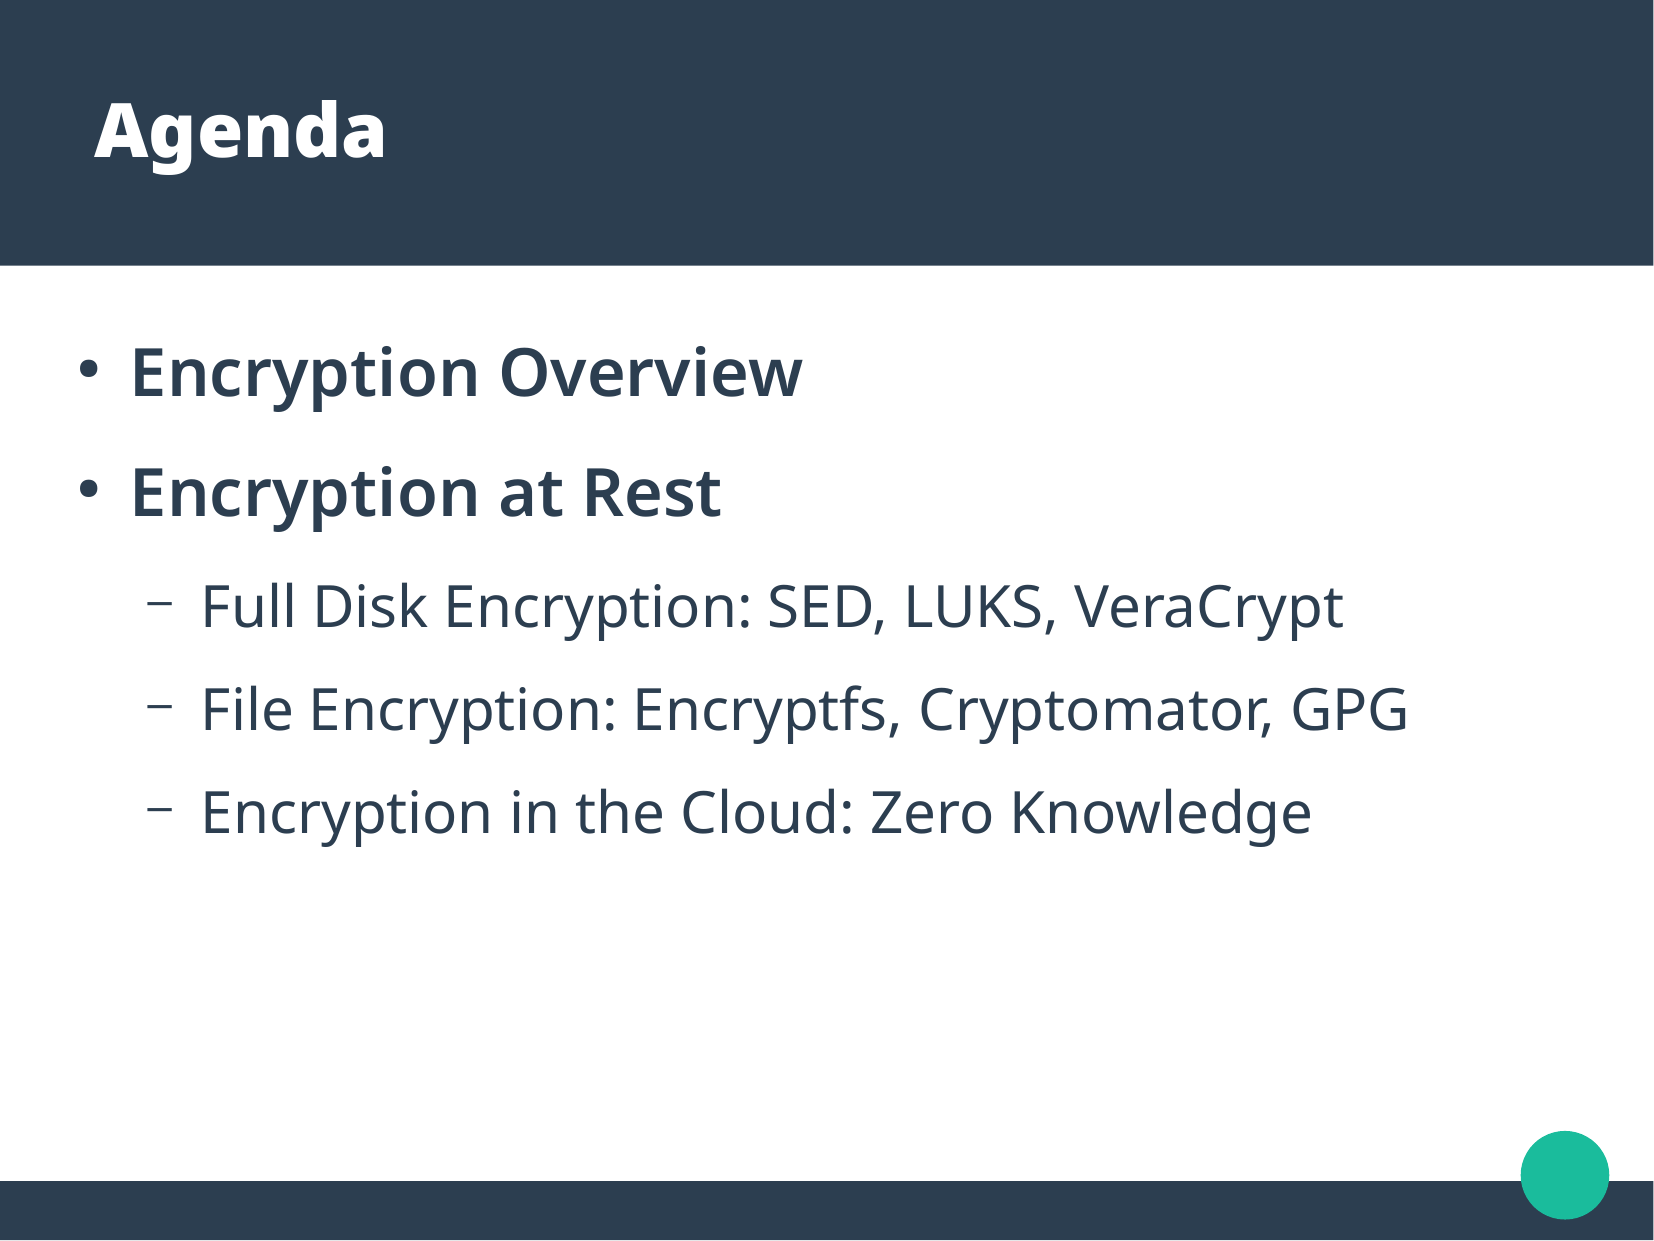

# Agenda
Encryption Overview
Encryption at Rest
Full Disk Encryption: SED, LUKS, VeraCrypt
File Encryption: Encryptfs, Cryptomator, GPG
Encryption in the Cloud: Zero Knowledge